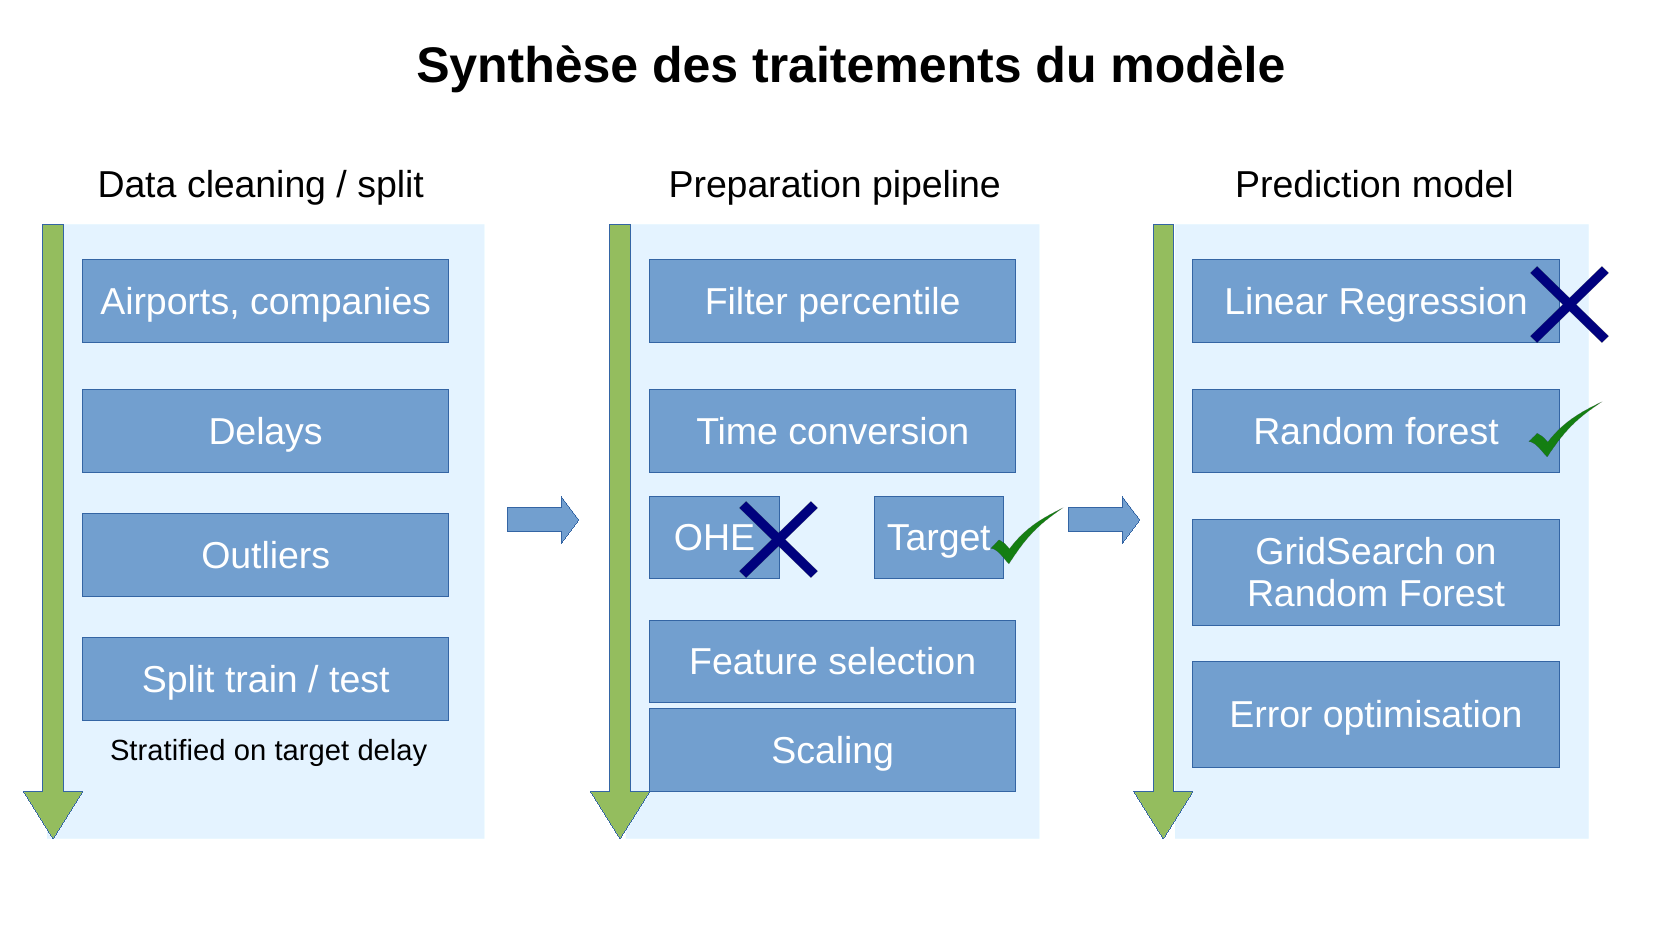

Synthèse des traitements du modèle
Data cleaning / split
Preparation pipeline
Prediction model
Airports, companies
Filter percentile
Linear Regression
Delays
Time conversion
Random forest
OHE
Target
Outliers
GridSearch on
Random Forest
Feature selection
Split train / test
Error optimisation
Scaling
Stratified on target delay